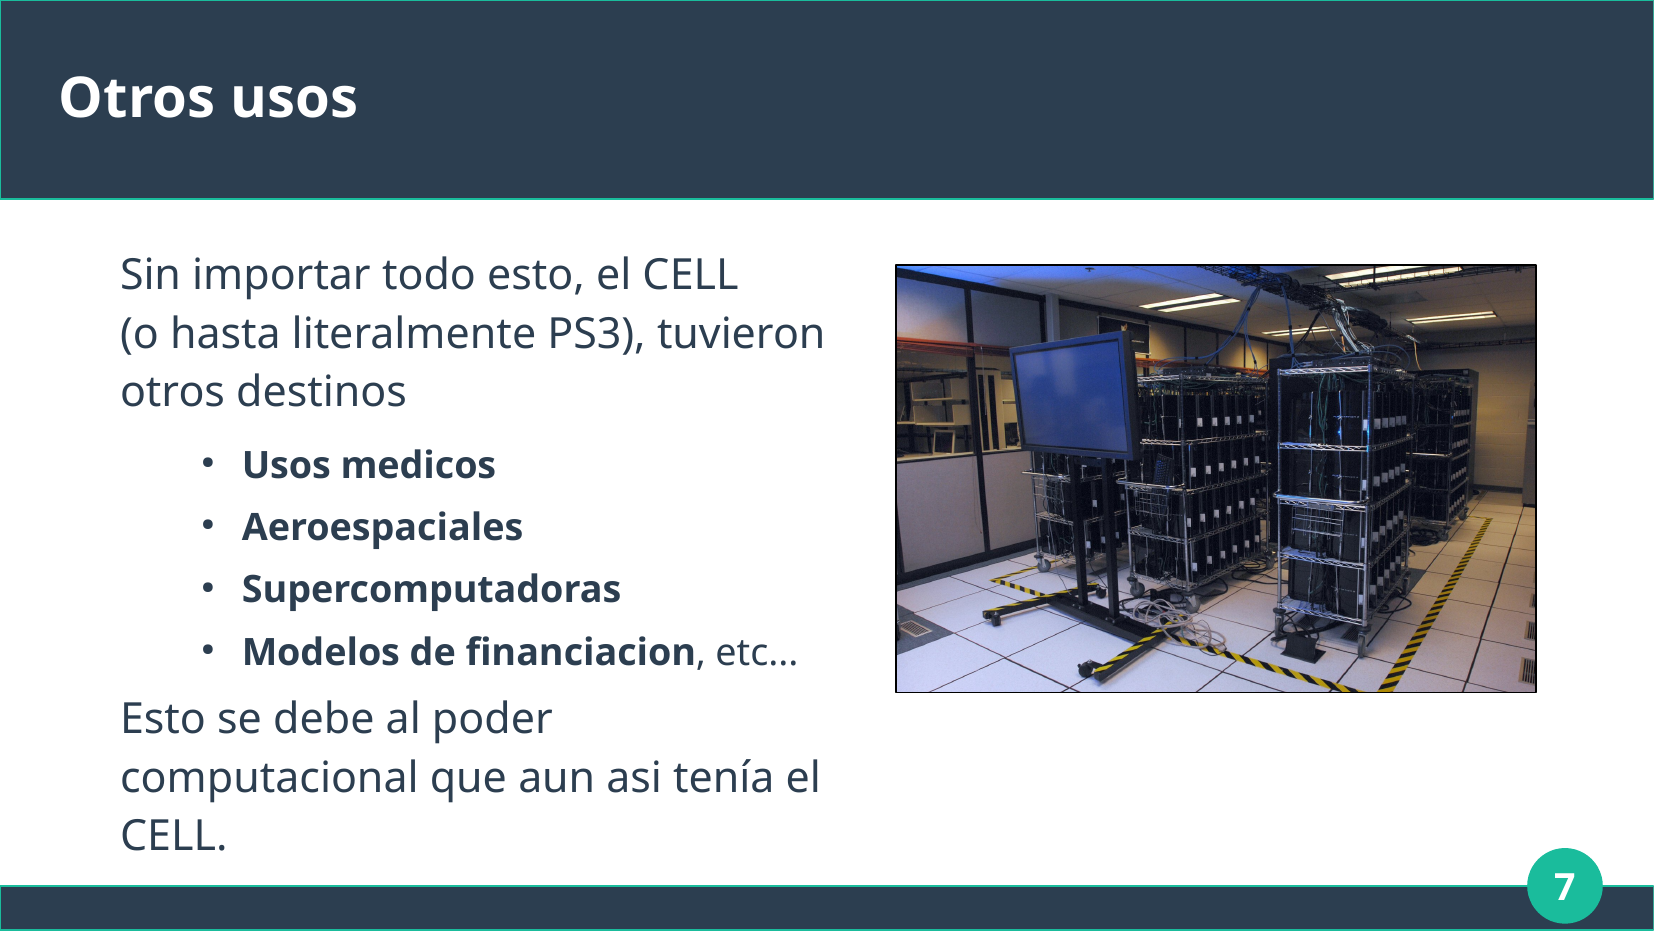

# Otros usos
Sin importar todo esto, el CELL
(o hasta literalmente PS3), tuvieron otros destinos
Usos medicos
Aeroespaciales
Supercomputadoras
Modelos de financiacion, etc...
Esto se debe al poder computacional que aun asi tenía el CELL.
7